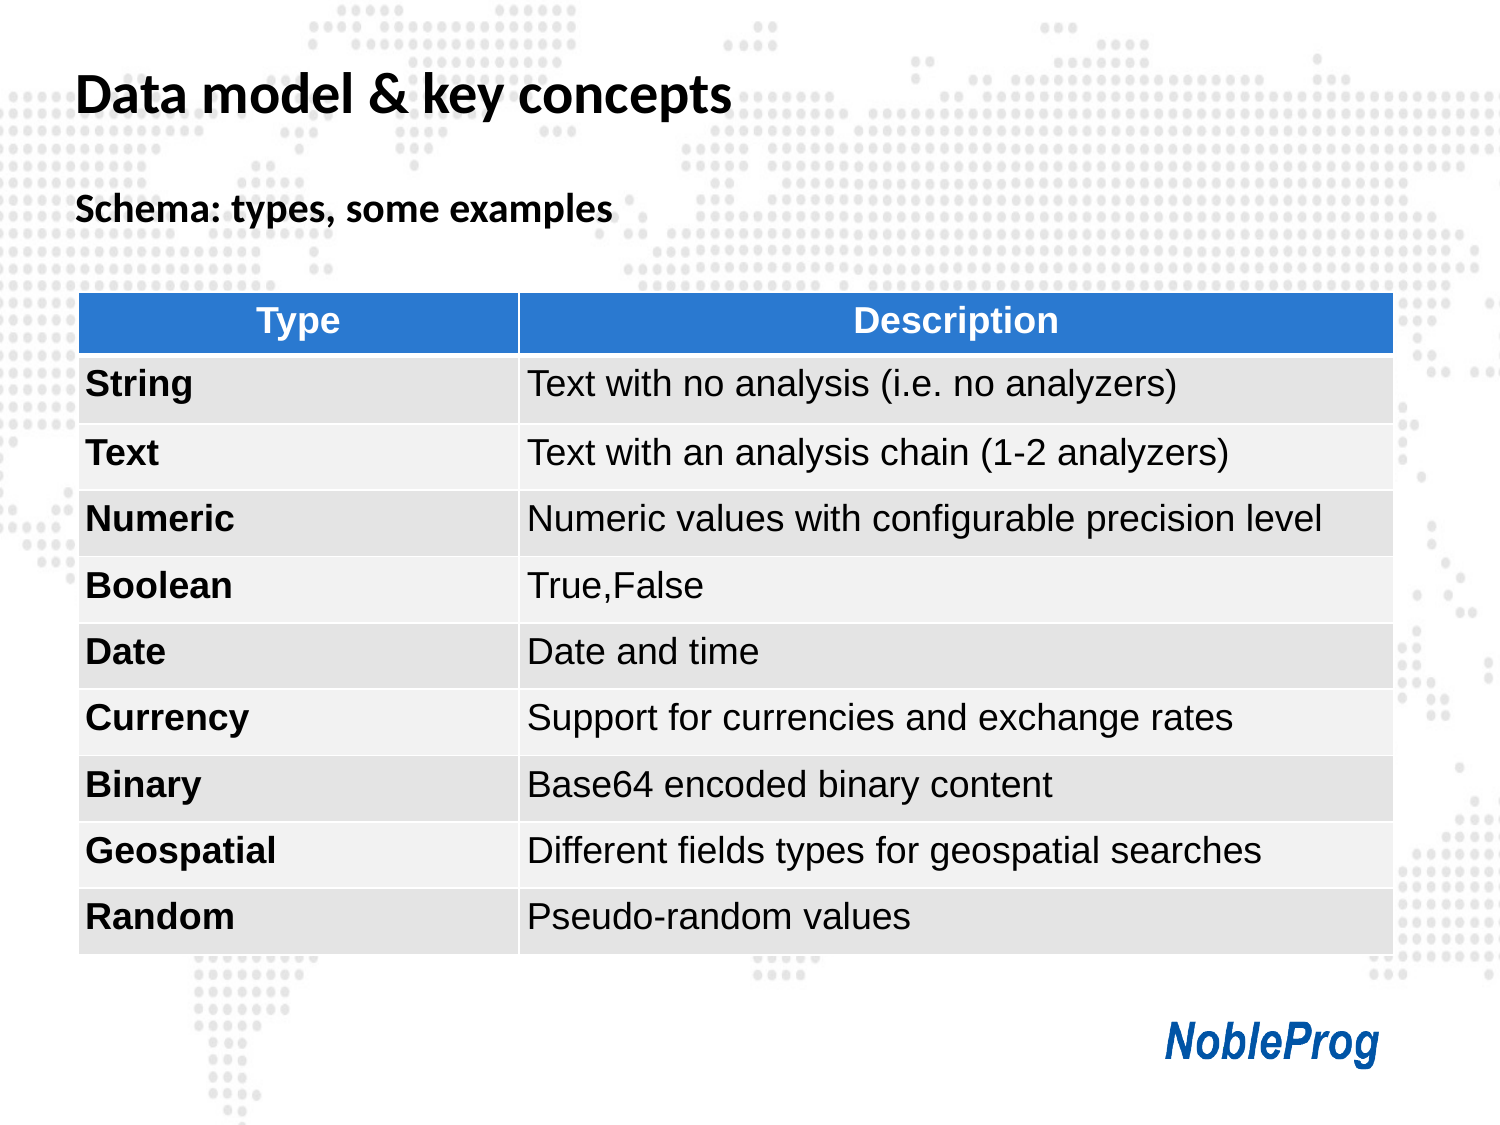

Data model & key concepts
Schema: types, some examples
| Type | Description |
| --- | --- |
| String | Text with no analysis (i.e. no analyzers) |
| Text | Text with an analysis chain (1-2 analyzers) |
| Numeric | Numeric values with configurable precision level |
| Boolean | True,False |
| Date | Date and time |
| Currency | Support for currencies and exchange rates |
| Binary | Base64 encoded binary content |
| Geospatial | Different fields types for geospatial searches |
| Random | Pseudo-random values |